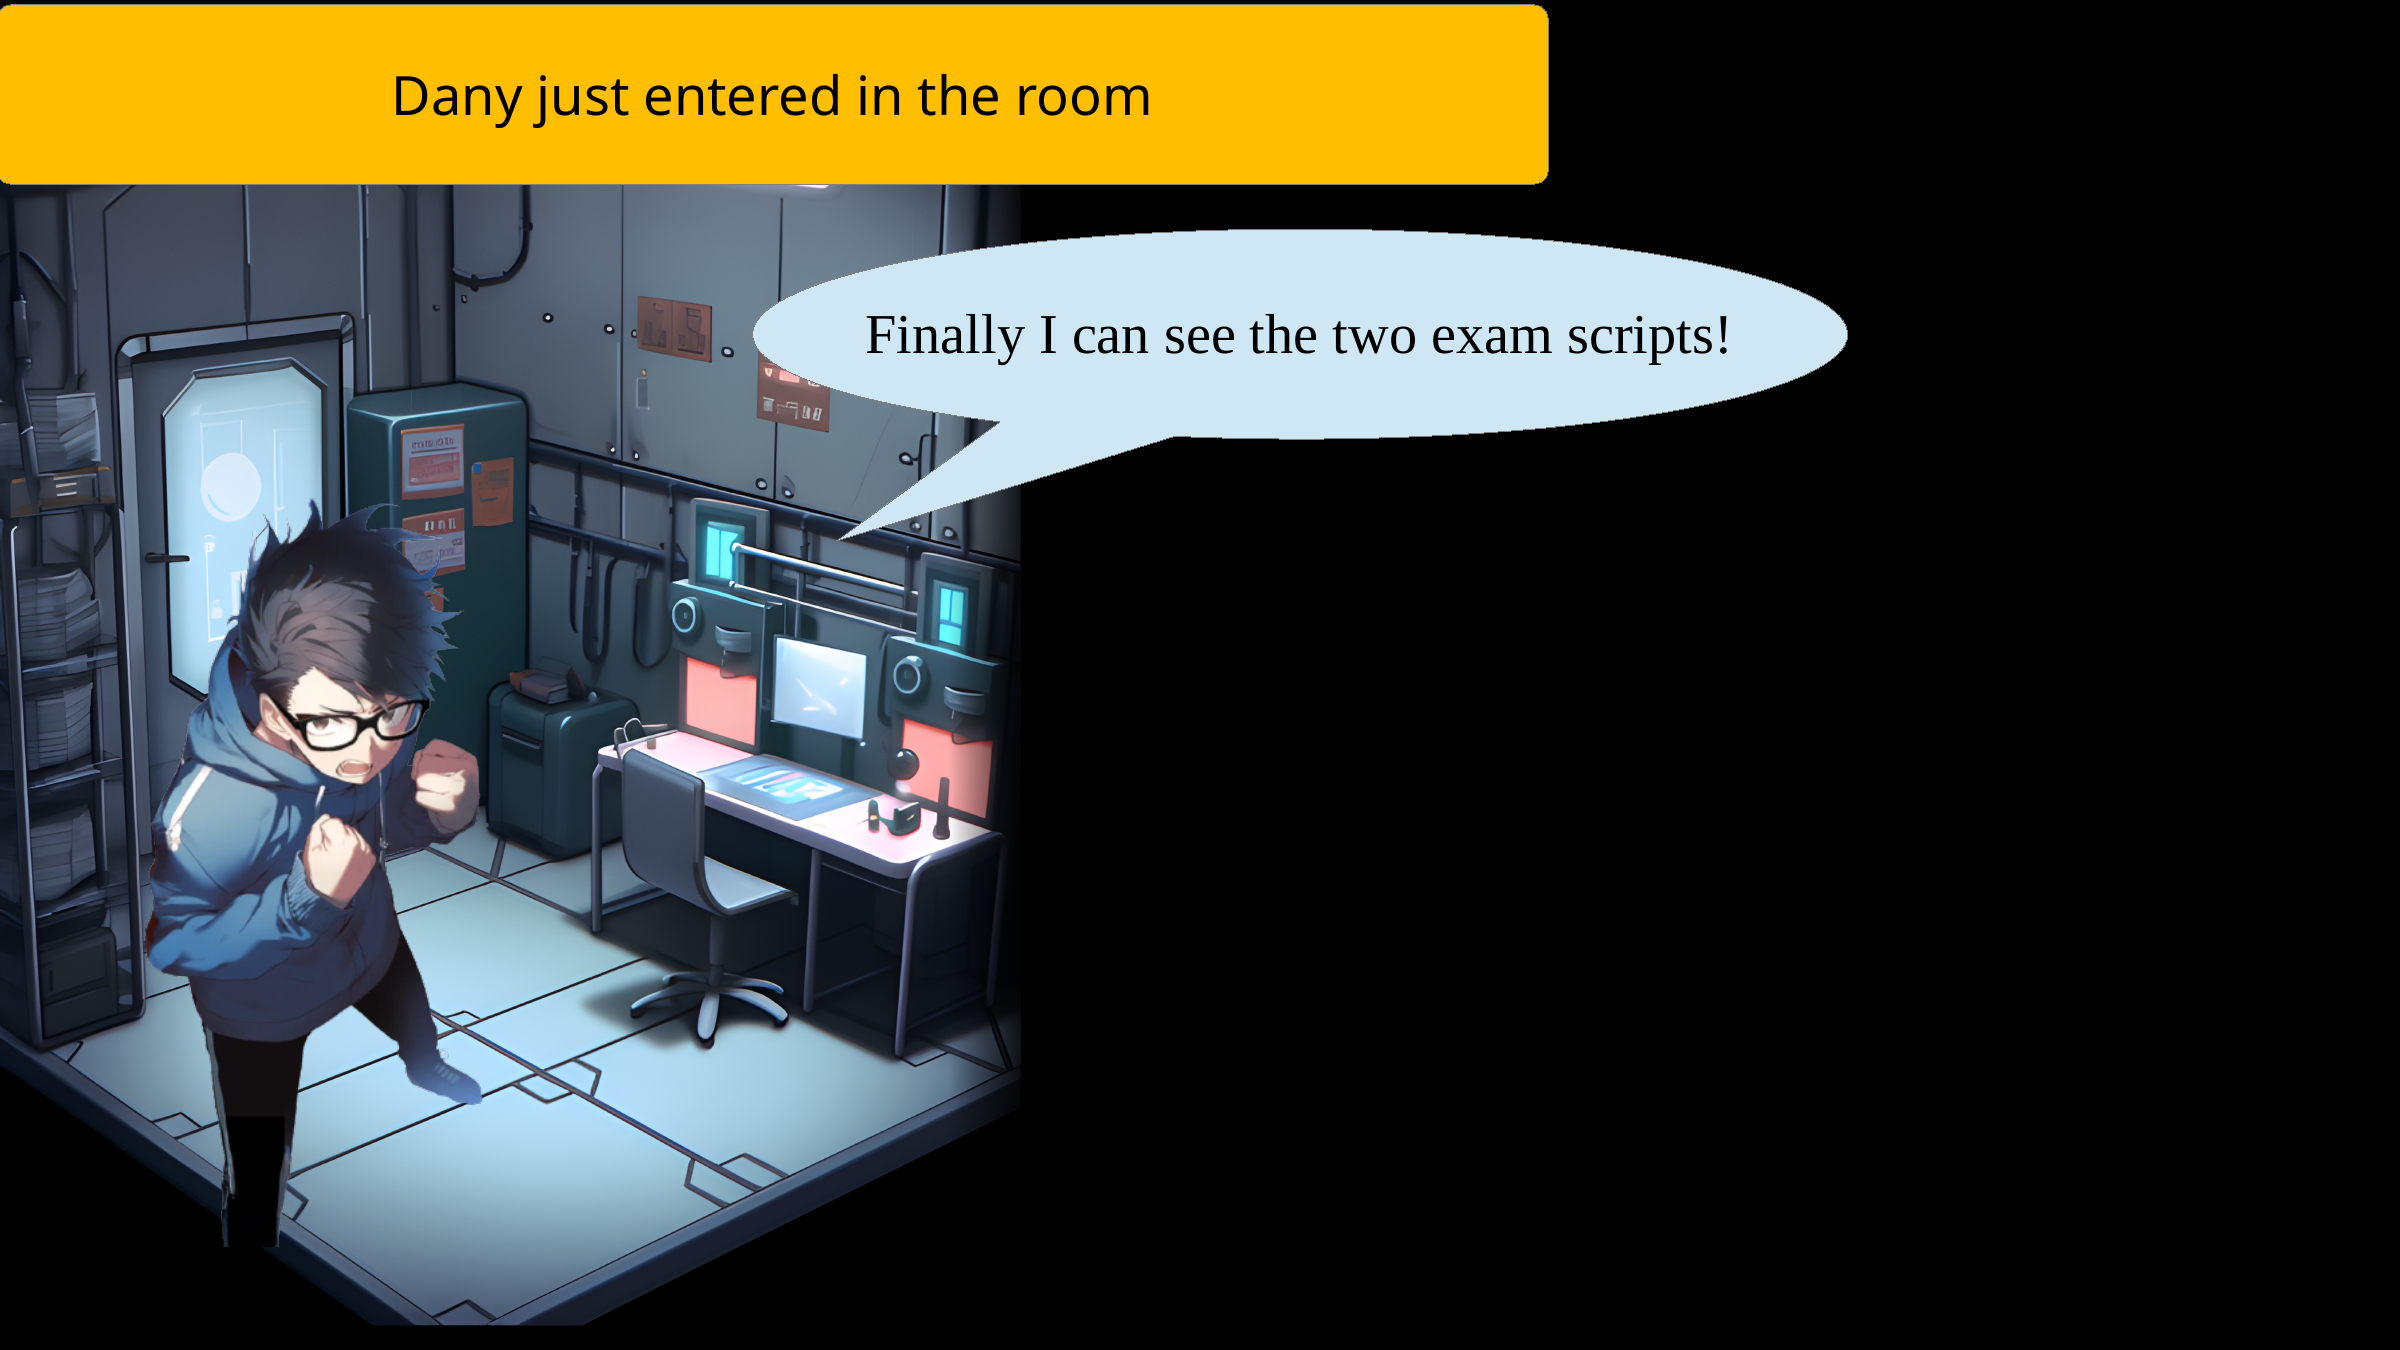

Dany just entered in the room
Finally I can see the two exam scripts!